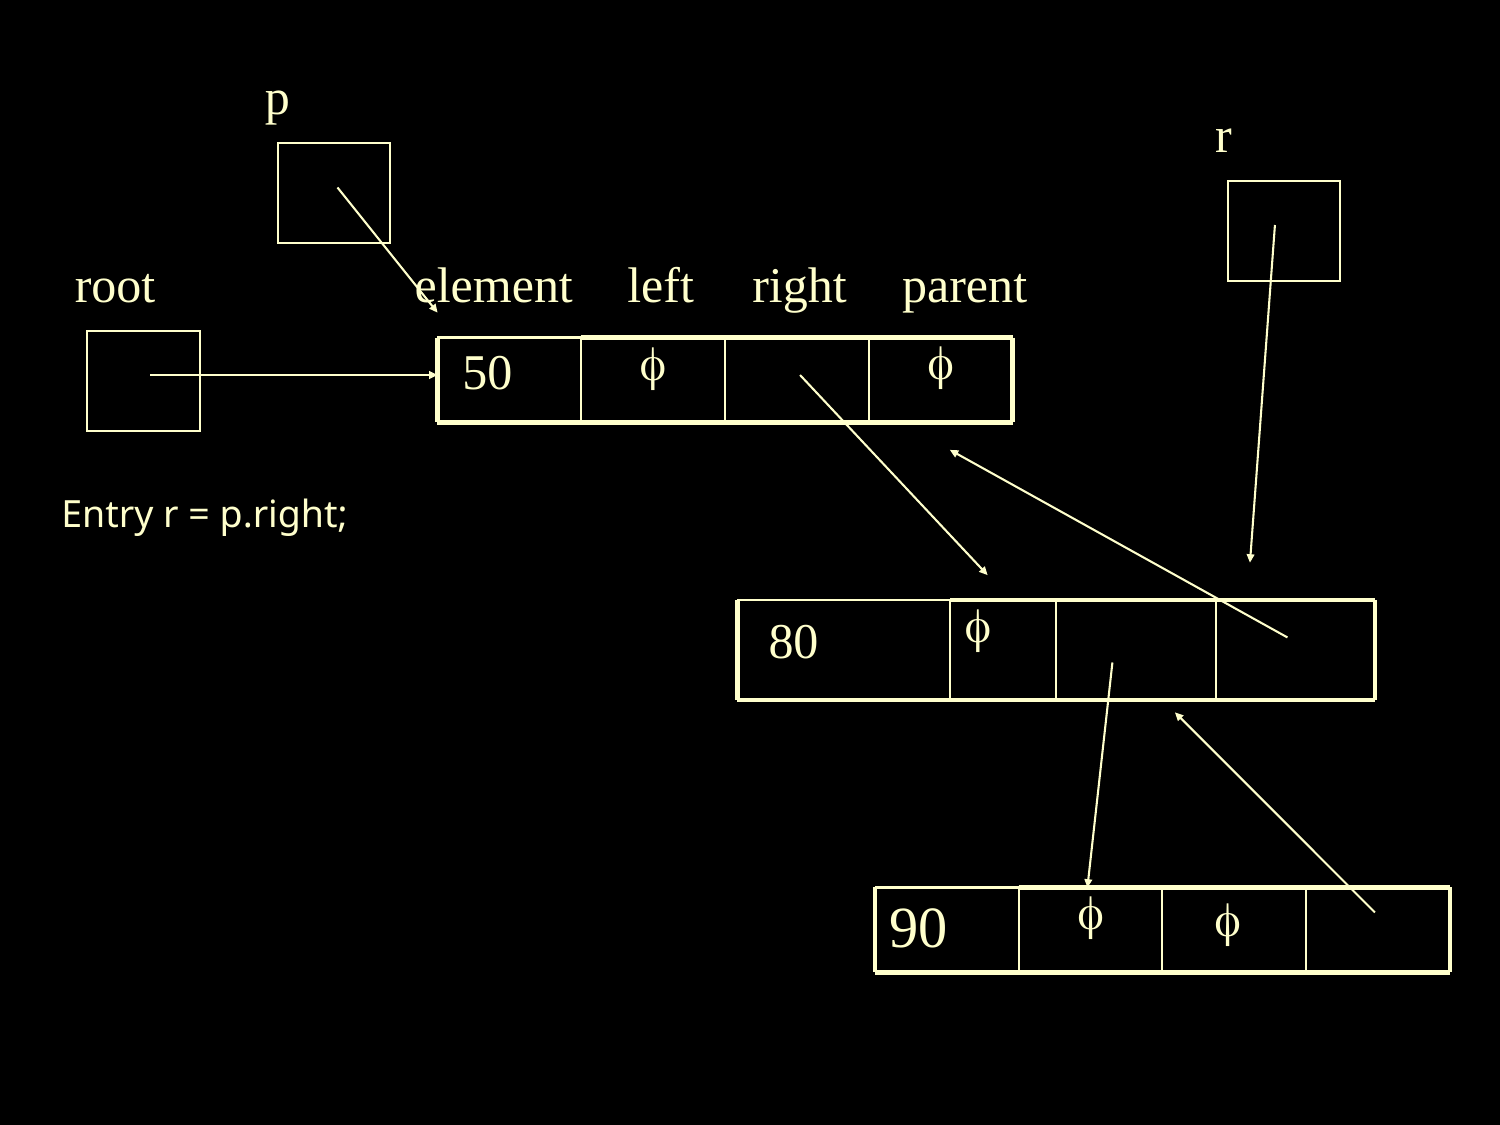

p
r
Entry r = p.right;
root
element
left
right
parent
50



80
90

